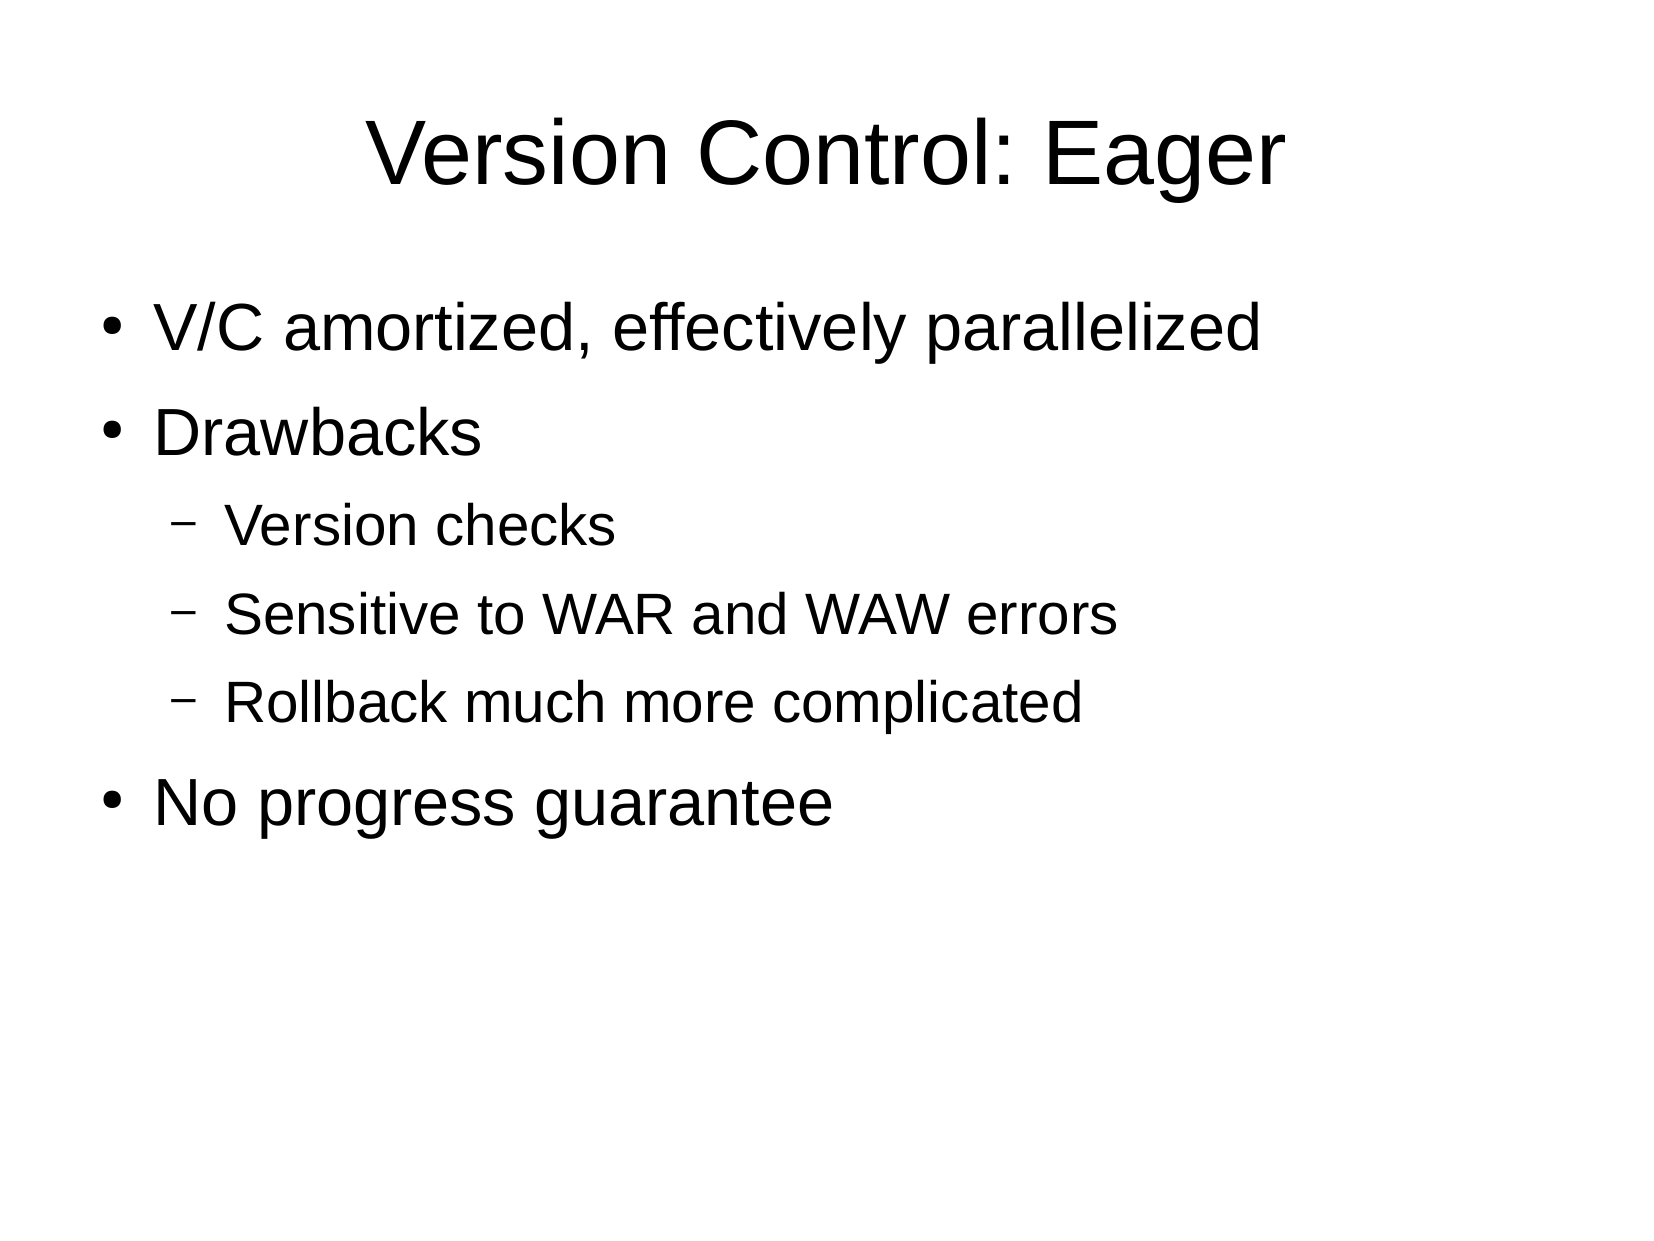

# Version Control: Eager
V/C amortized, effectively parallelized
Drawbacks
Version checks
Sensitive to WAR and WAW errors
Rollback much more complicated
No progress guarantee